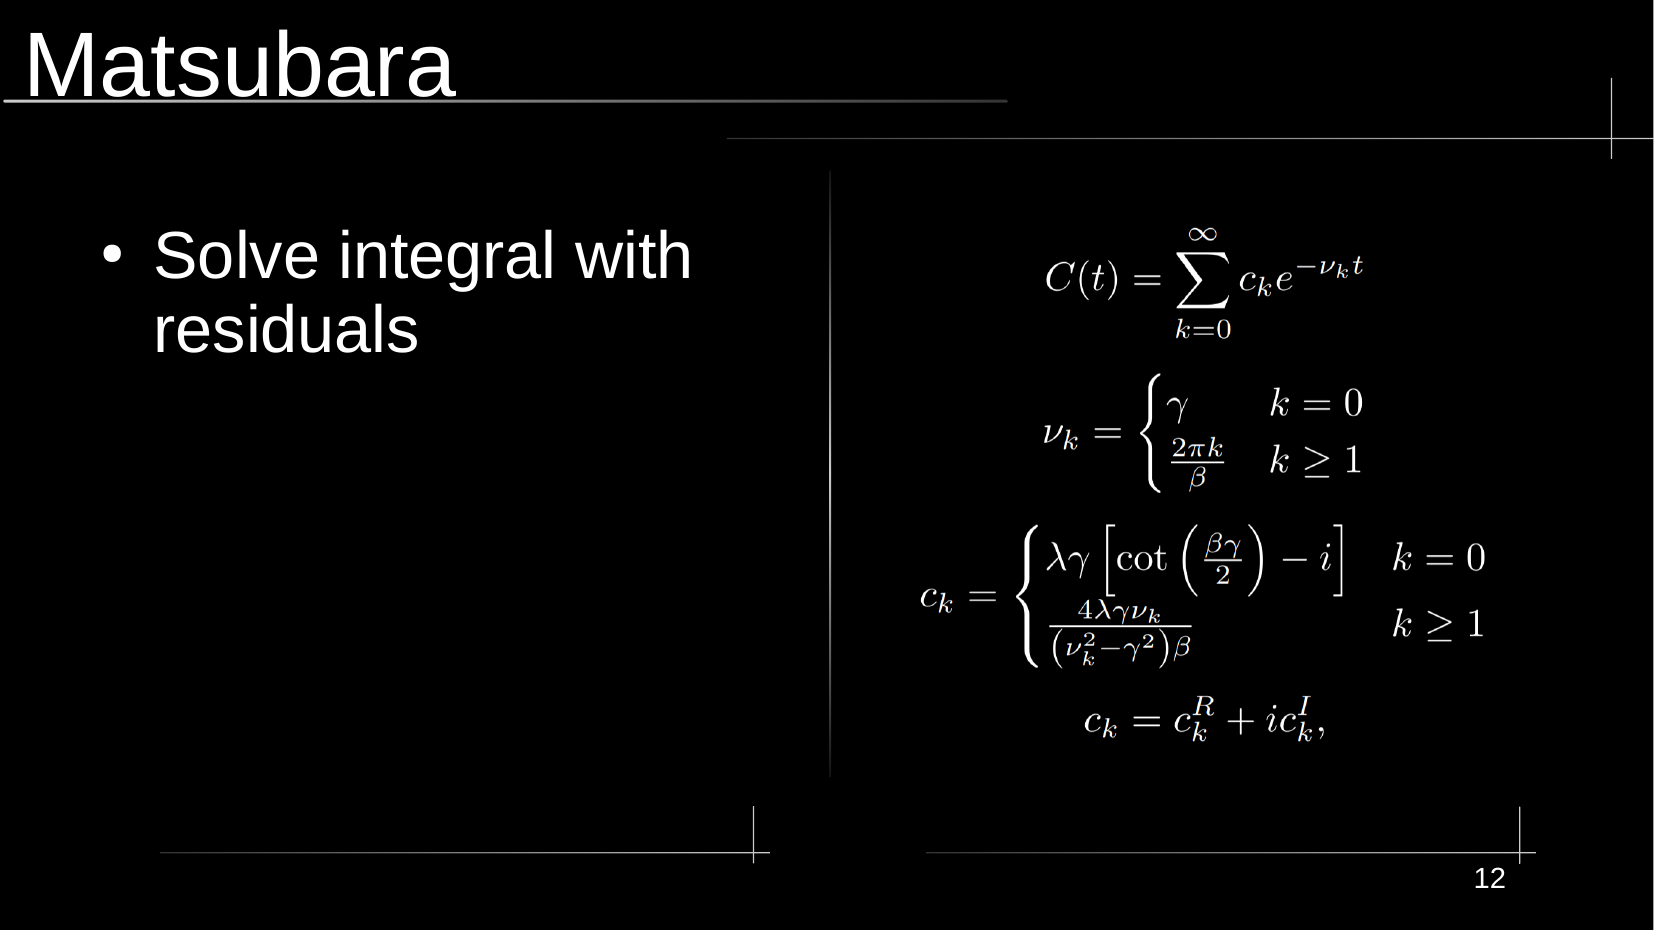

# Matsubara
Solve integral with residuals
12